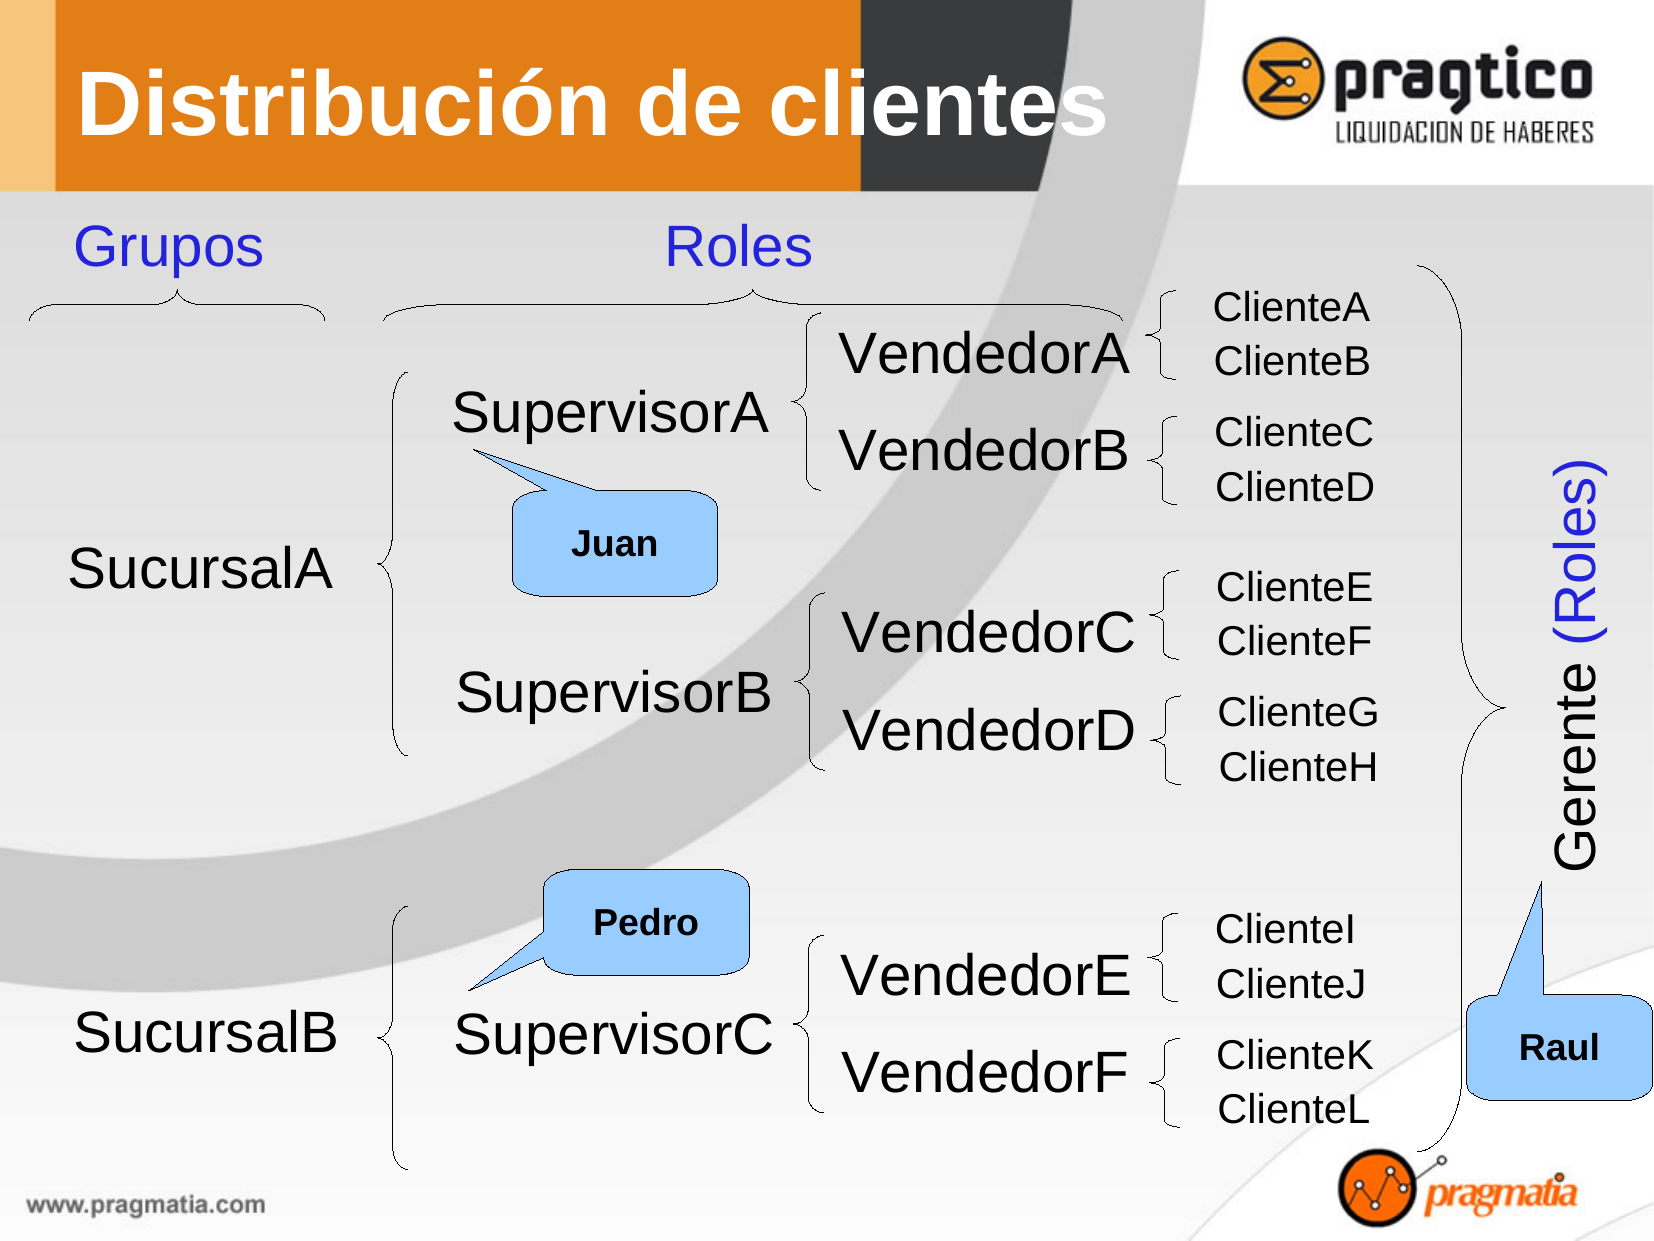

# Distribución de clientes
Grupos
Roles
ClienteA
VendedorA
ClienteB
SupervisorA
ClienteC
VendedorB
ClienteD
Juan
SucursalA
ClienteE
VendedorC
ClienteF
Gerente (Roles)
SupervisorB
ClienteG
VendedorD
ClienteH
Pedro
ClienteI
VendedorE
ClienteJ
SucursalB
SupervisorC
Raul
ClienteK
VendedorF
ClienteL